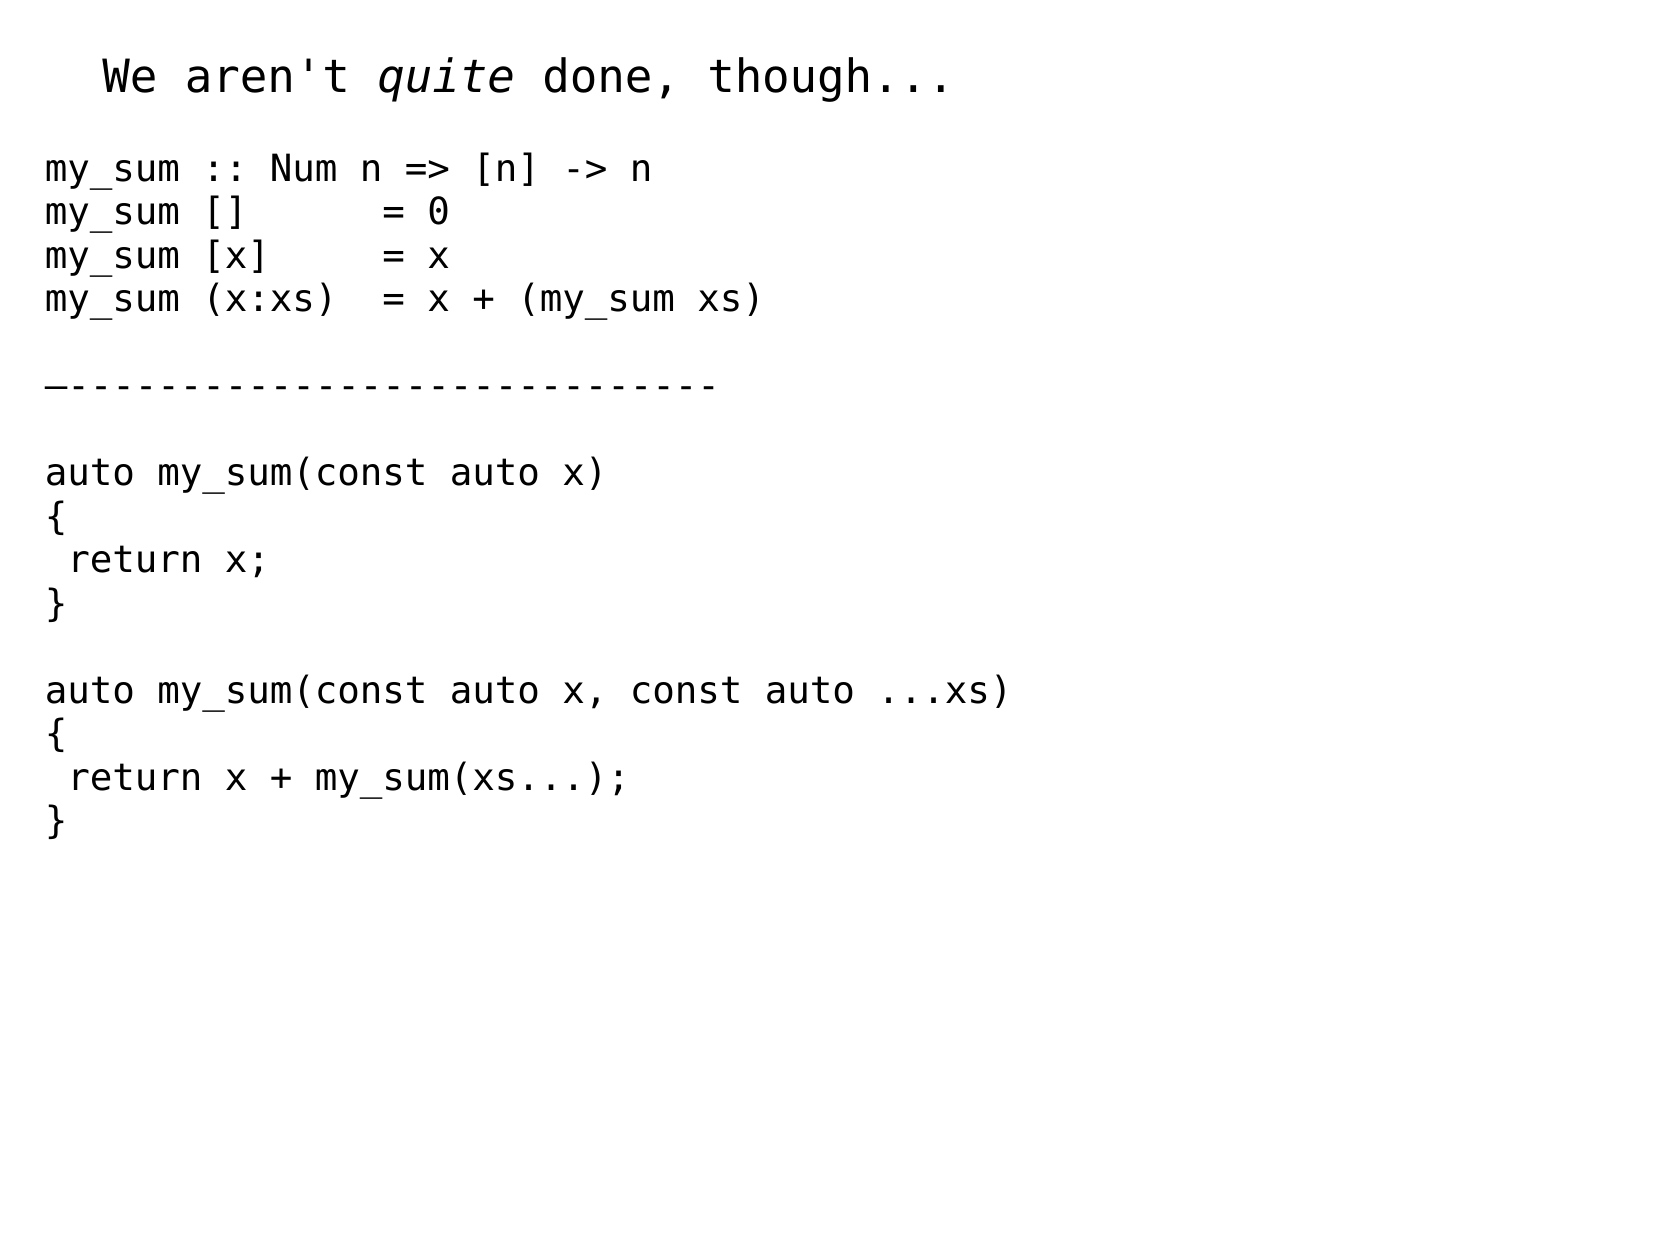

We aren't quite done, though...
my_sum :: Num n => [n] -> n
my_sum [] = 0
my_sum [x] = x
my_sum (x:xs) = x + (my_sum xs)
–-----------------------------
auto my_sum(const auto x)
{
 return x;
}
auto my_sum(const auto x, const auto ...xs)
{
 return x + my_sum(xs...);
}